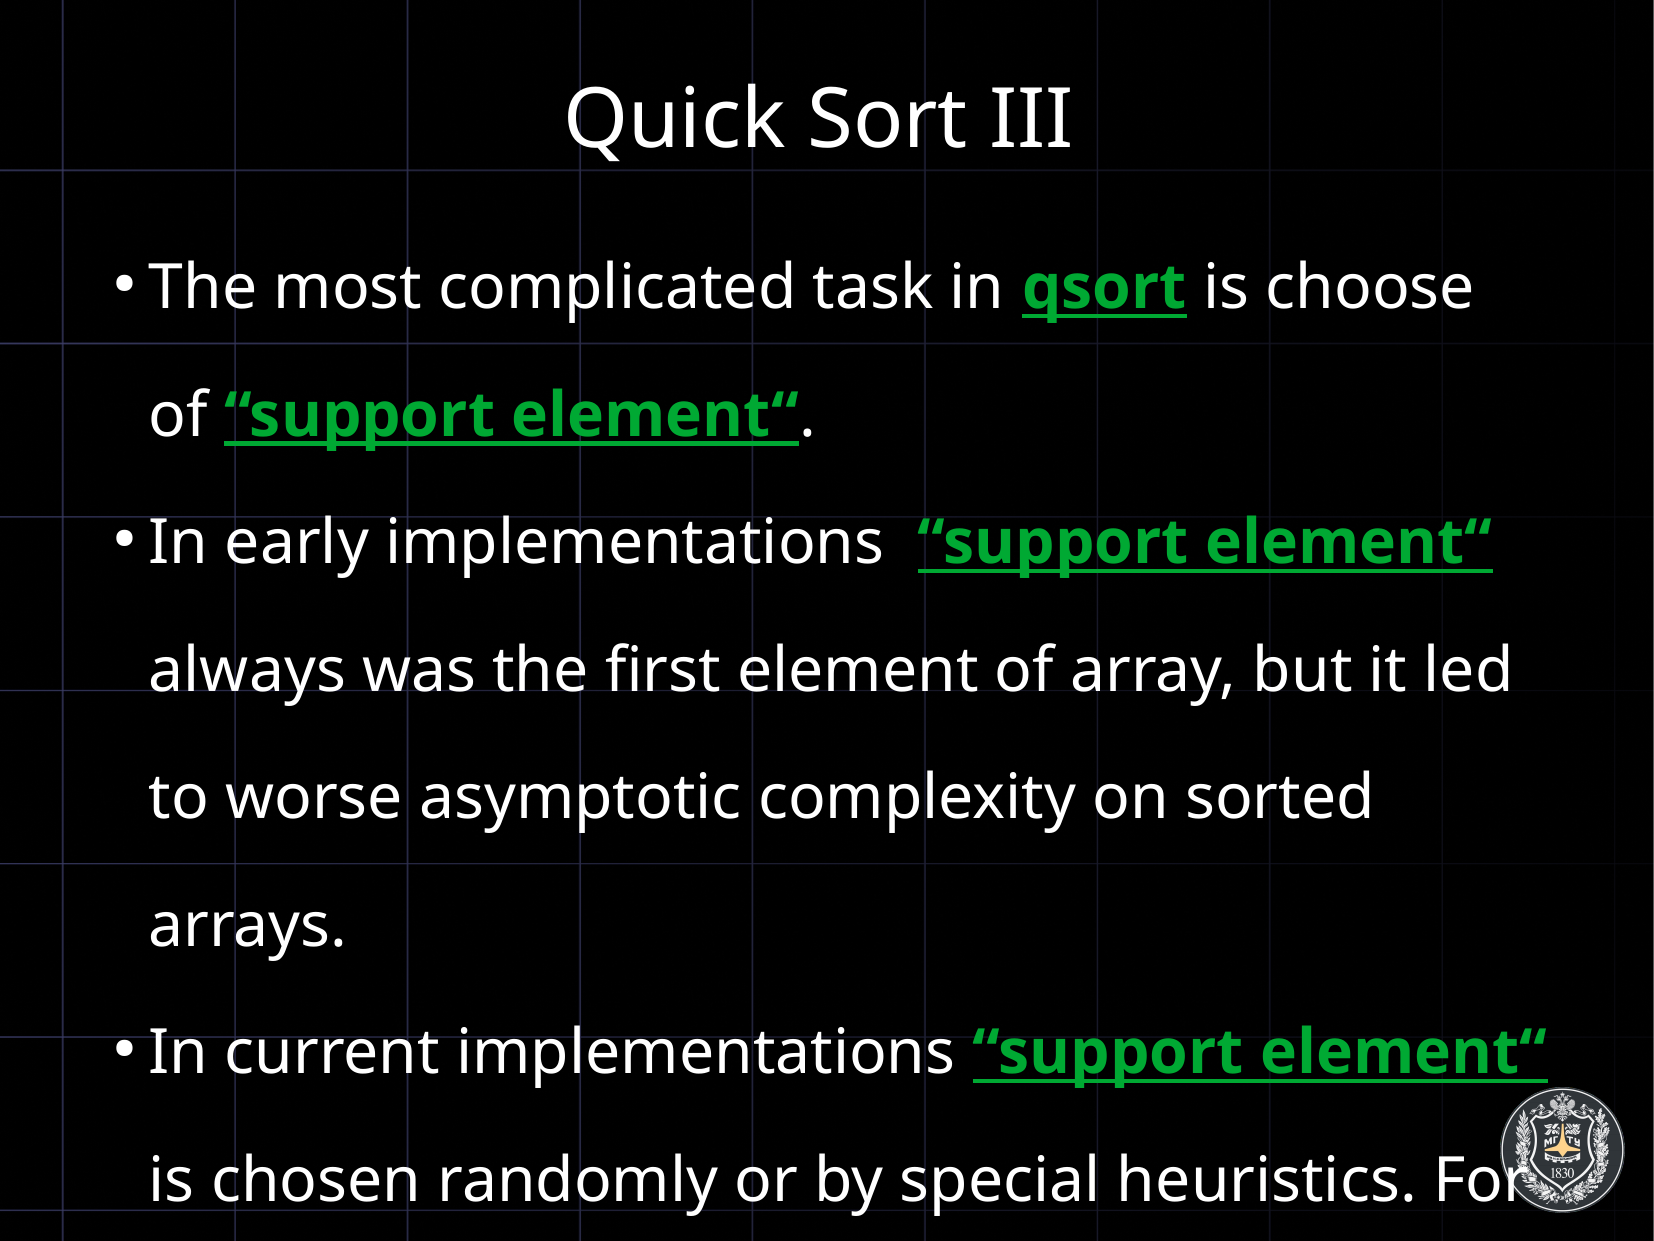

# Quick Sort III
The most complicated task in qsort is choose of “support element“.
In early implementations “support element“ always was the first element of array, but it led to worse asymptotic complexity on sorted arrays.
In current implementations “support element“ is chosen randomly or by special heuristics. For example, in Java is “support element“ chosen from 5 array elements: first, middle, last and middle elements between first & middle, last & middle.